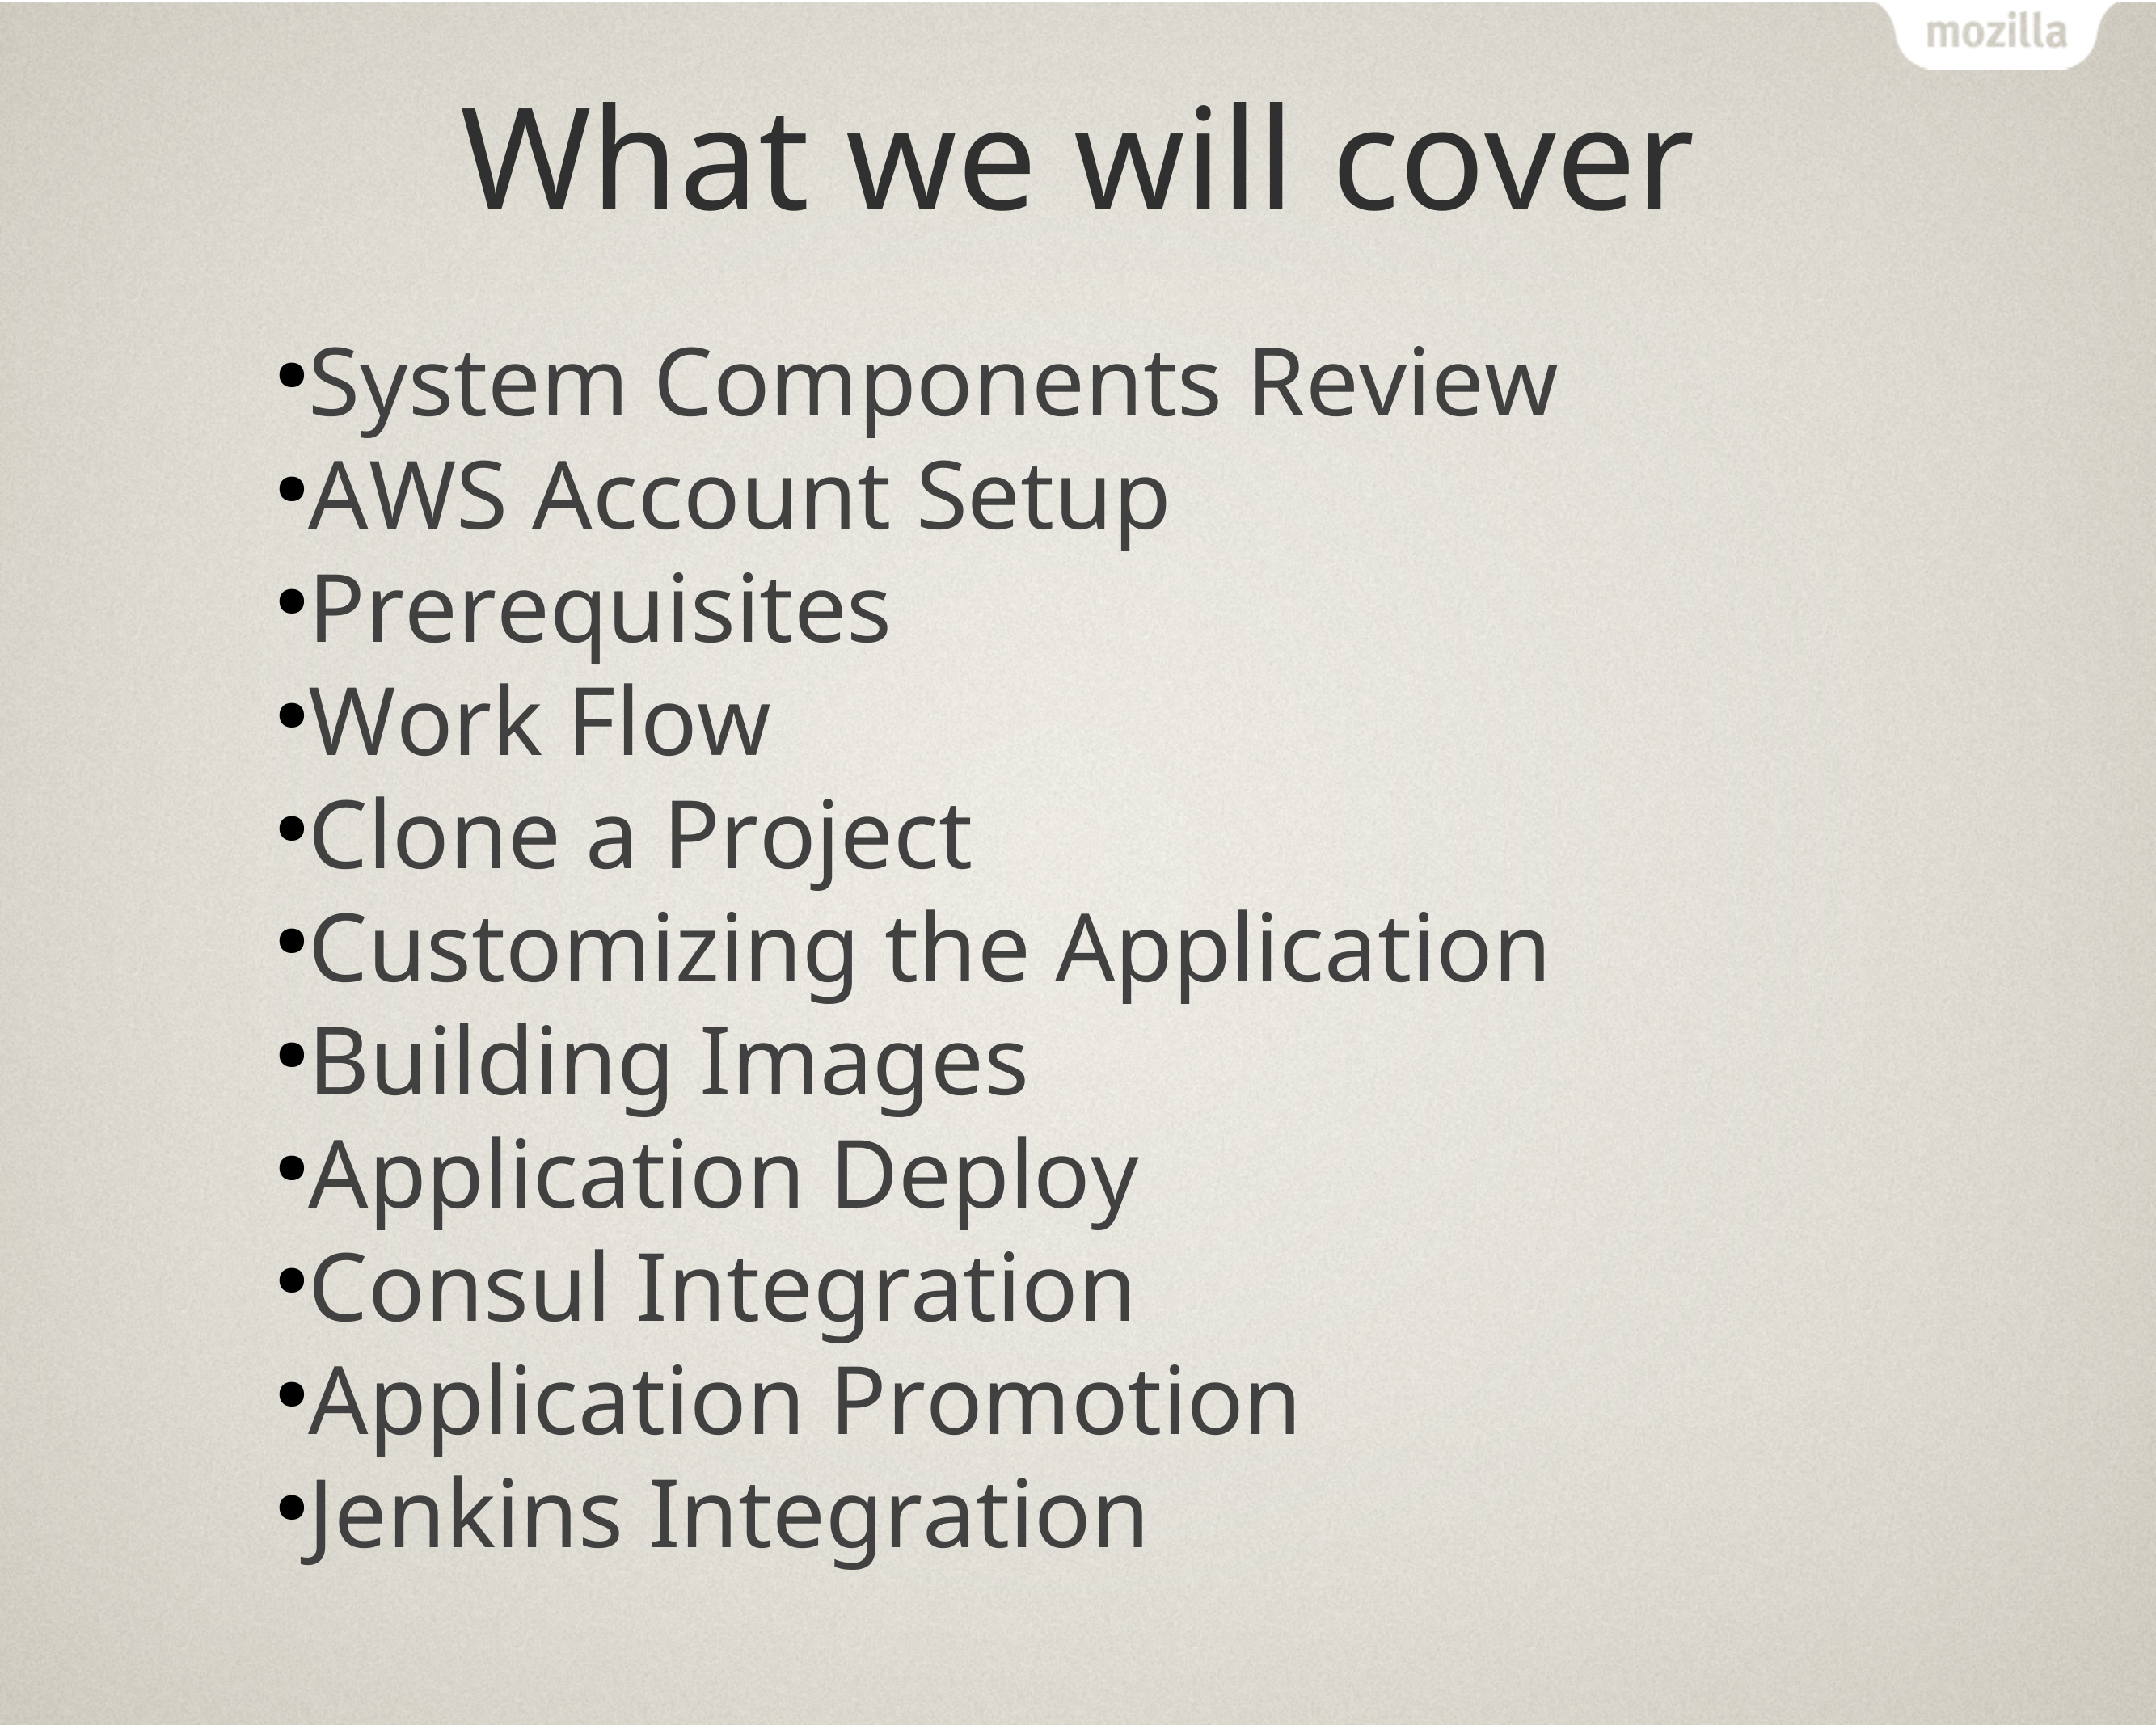

# What we will cover
System Components Review
AWS Account Setup
Prerequisites
Work Flow
Clone a Project
Customizing the Application
Building Images
Application Deploy
Consul Integration
Application Promotion
Jenkins Integration